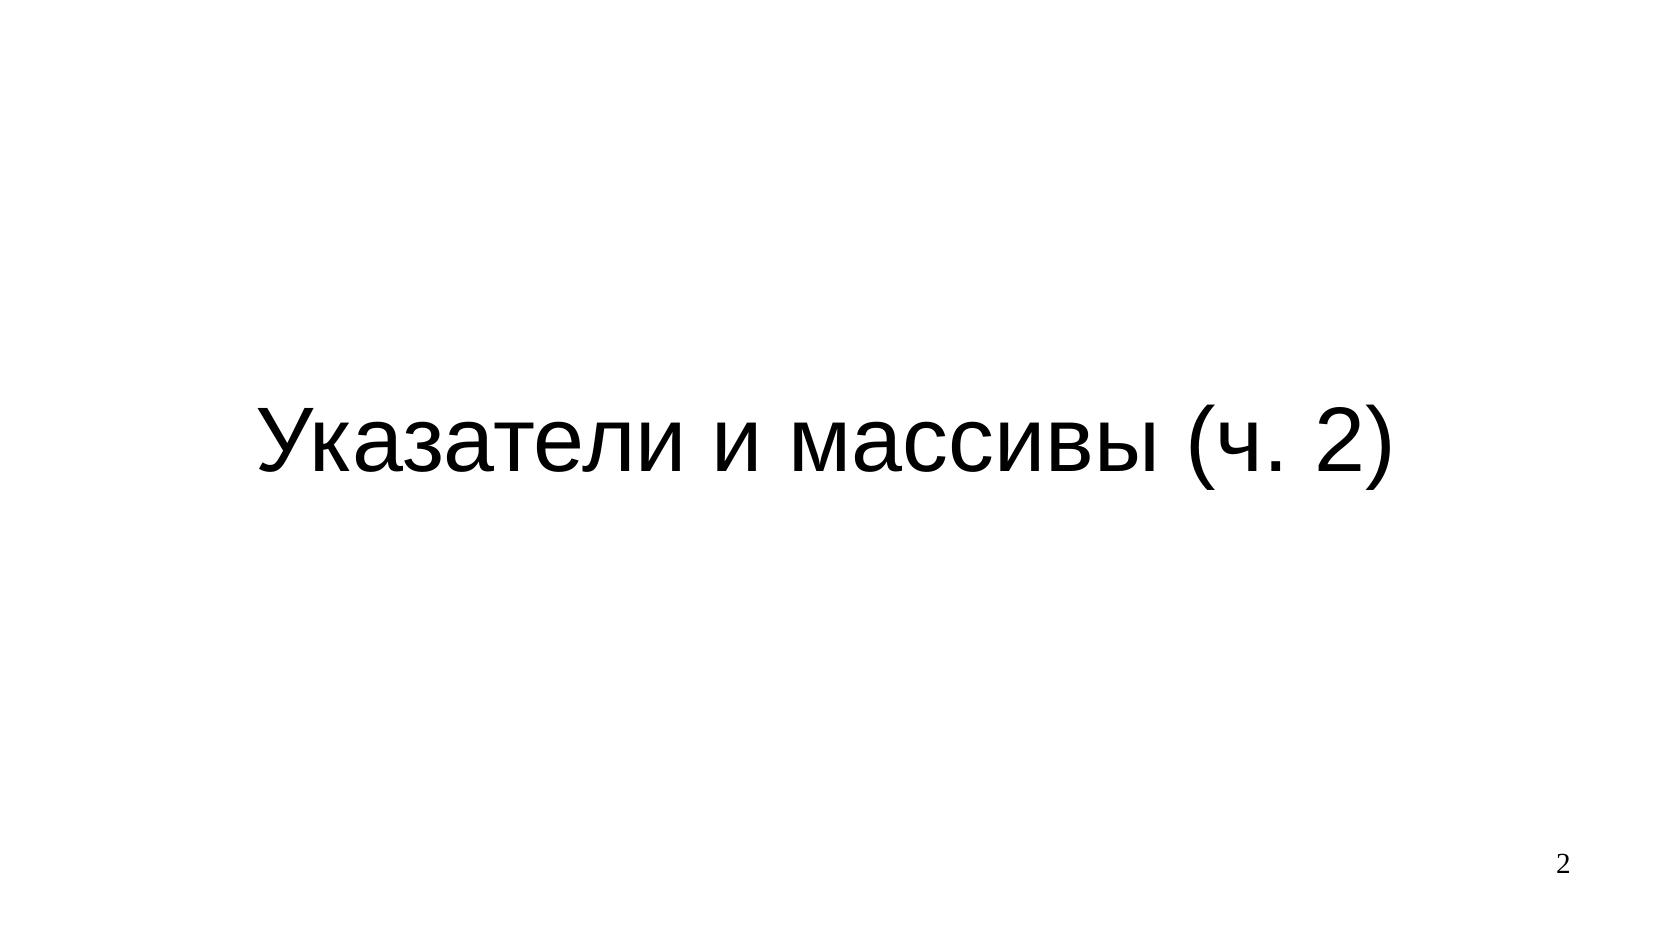

# Указатели и массивы (ч. 2)
2